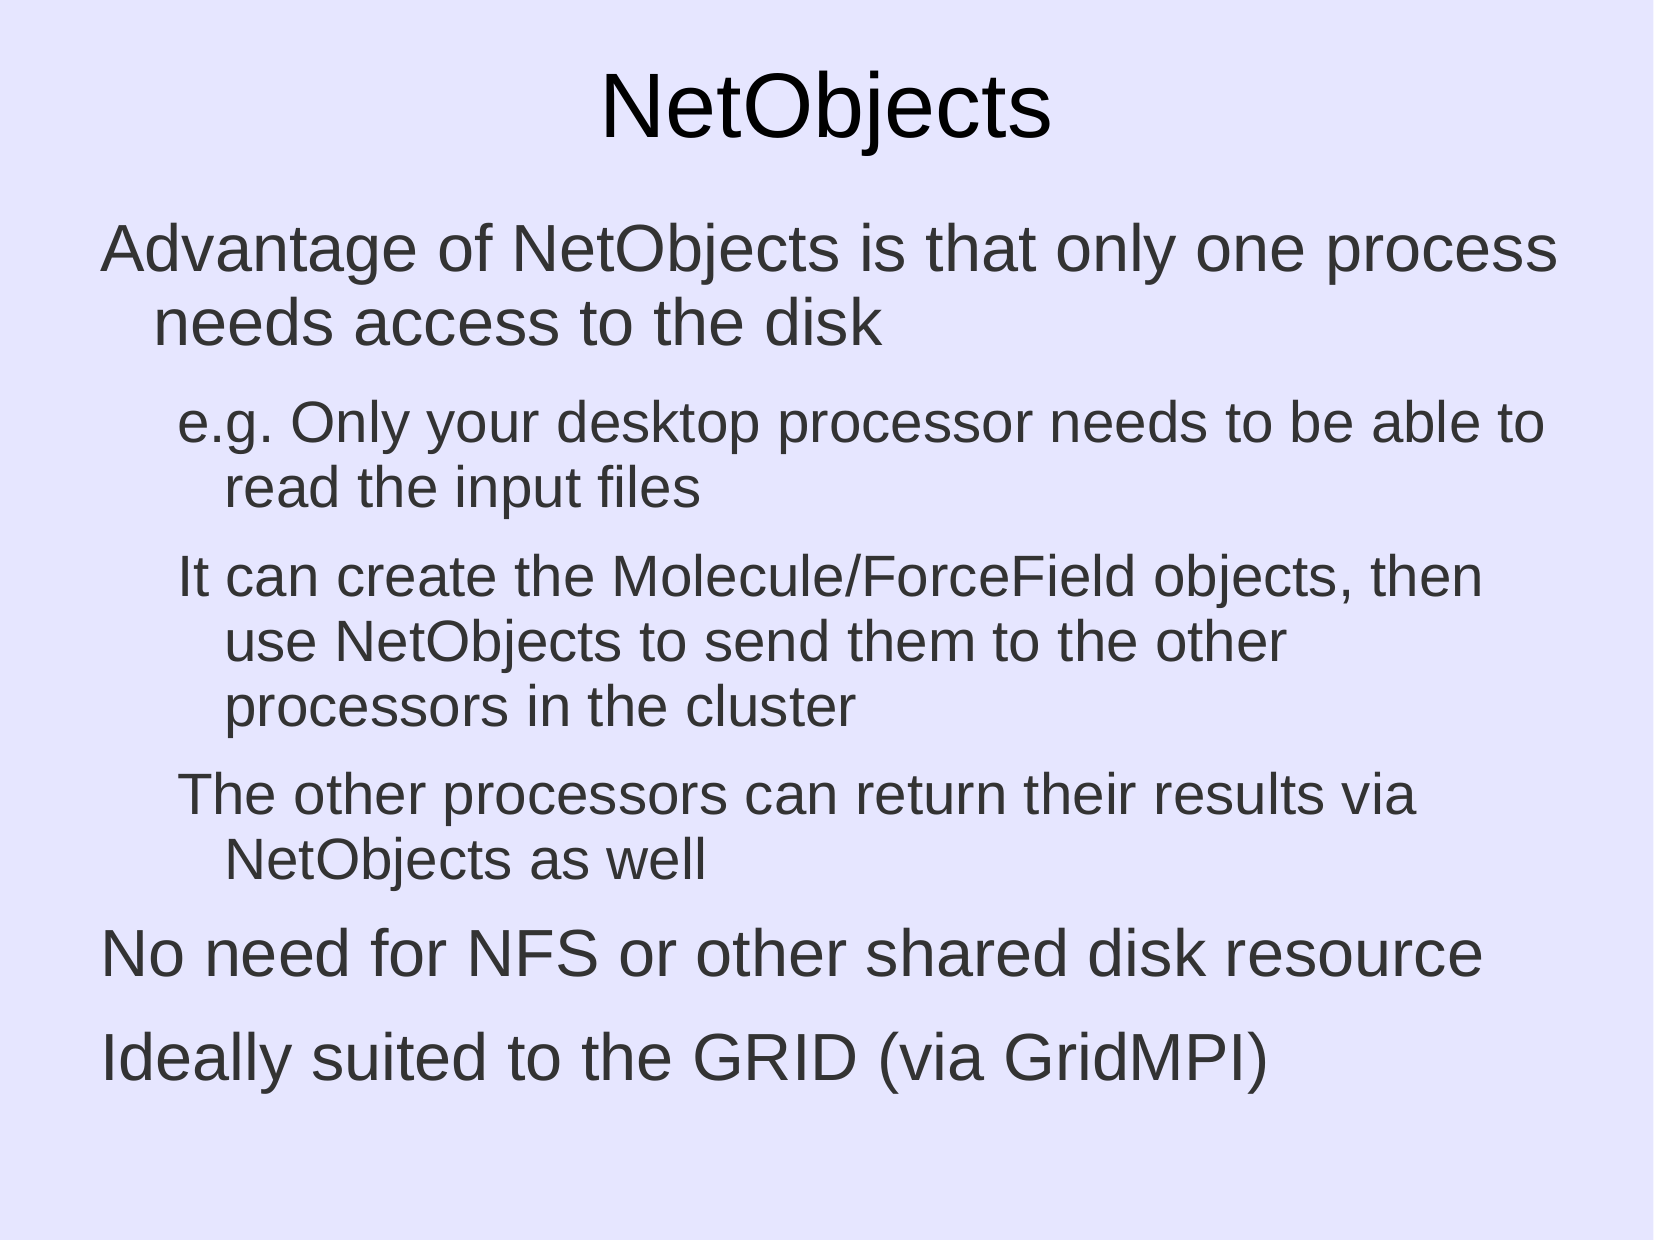

# NetObjects
Advantage of NetObjects is that only one process needs access to the disk
e.g. Only your desktop processor needs to be able to read the input files
It can create the Molecule/ForceField objects, then use NetObjects to send them to the other processors in the cluster
The other processors can return their results via NetObjects as well
No need for NFS or other shared disk resource
Ideally suited to the GRID (via GridMPI)